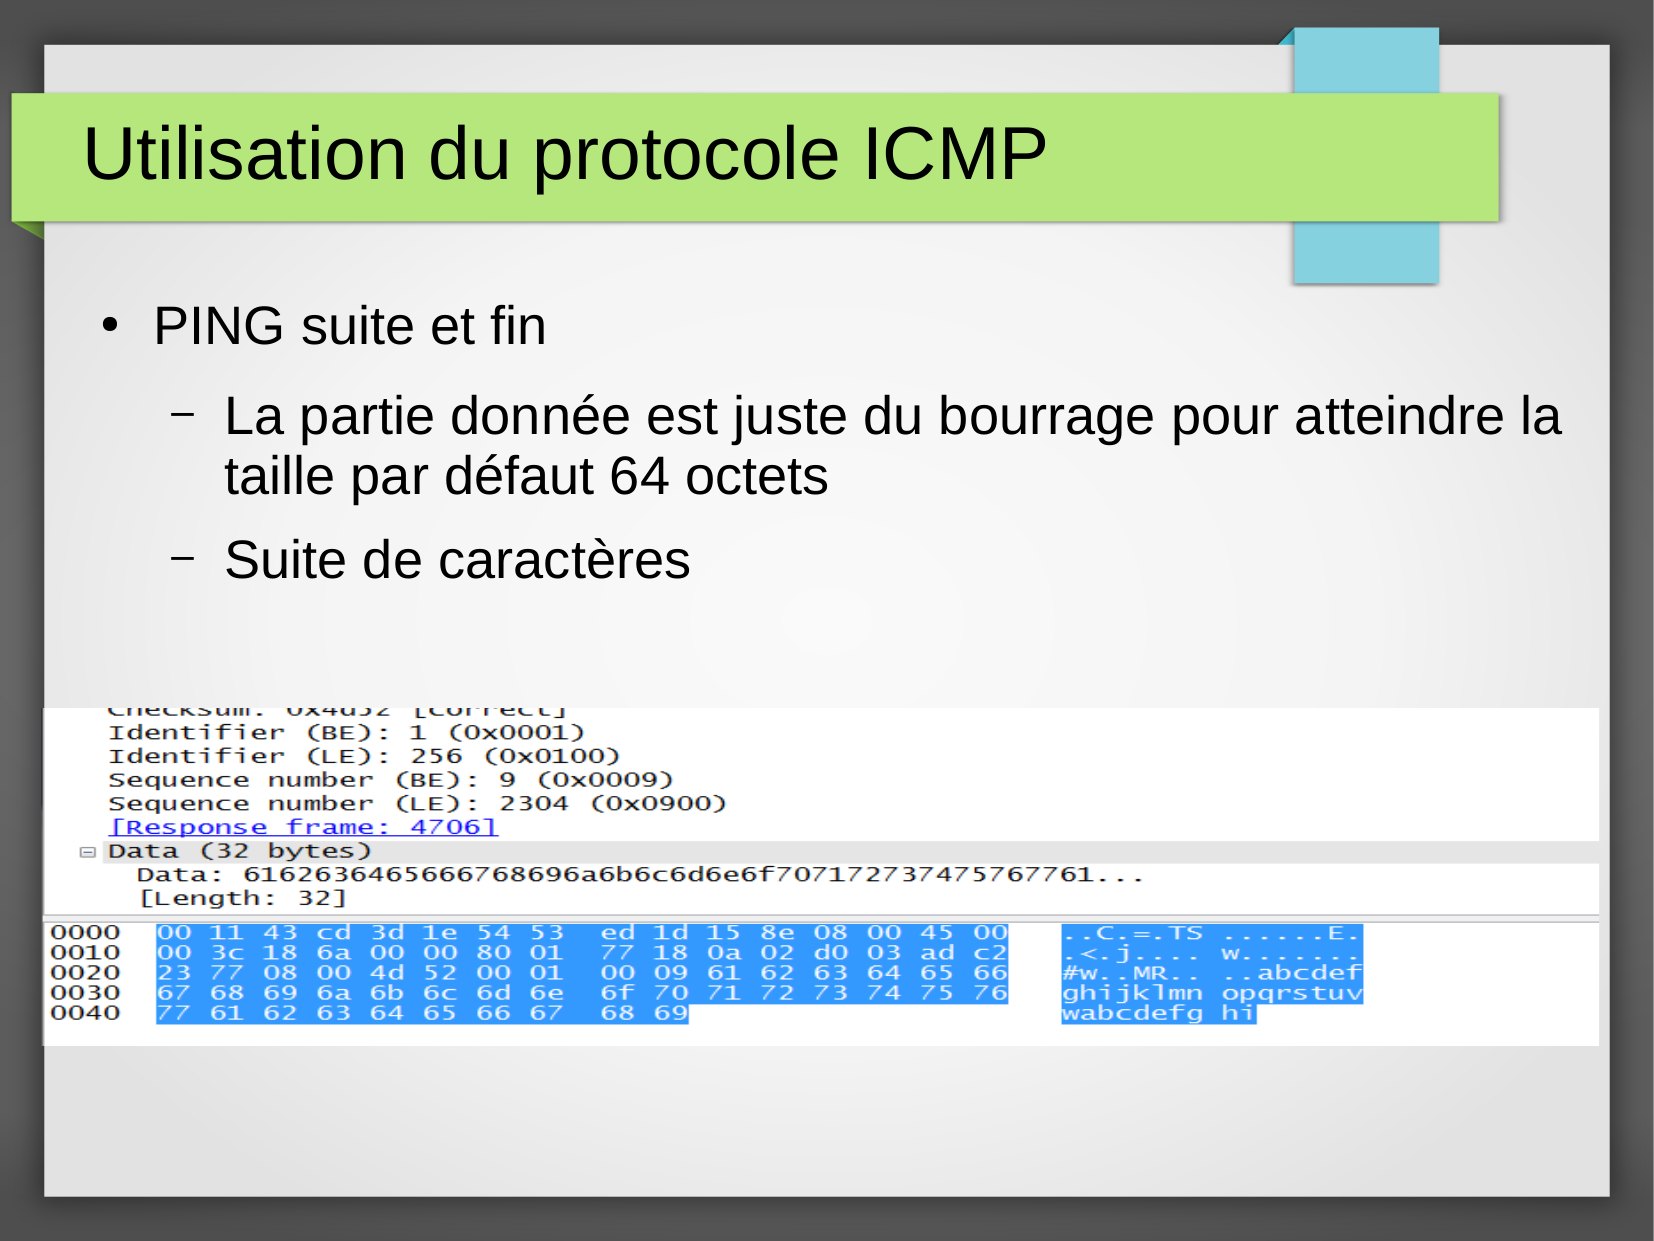

# Utilisation du protocole ICMP
PING suite et fin
La partie donnée est juste du bourrage pour atteindre la taille par défaut 64 octets
Suite de caractères